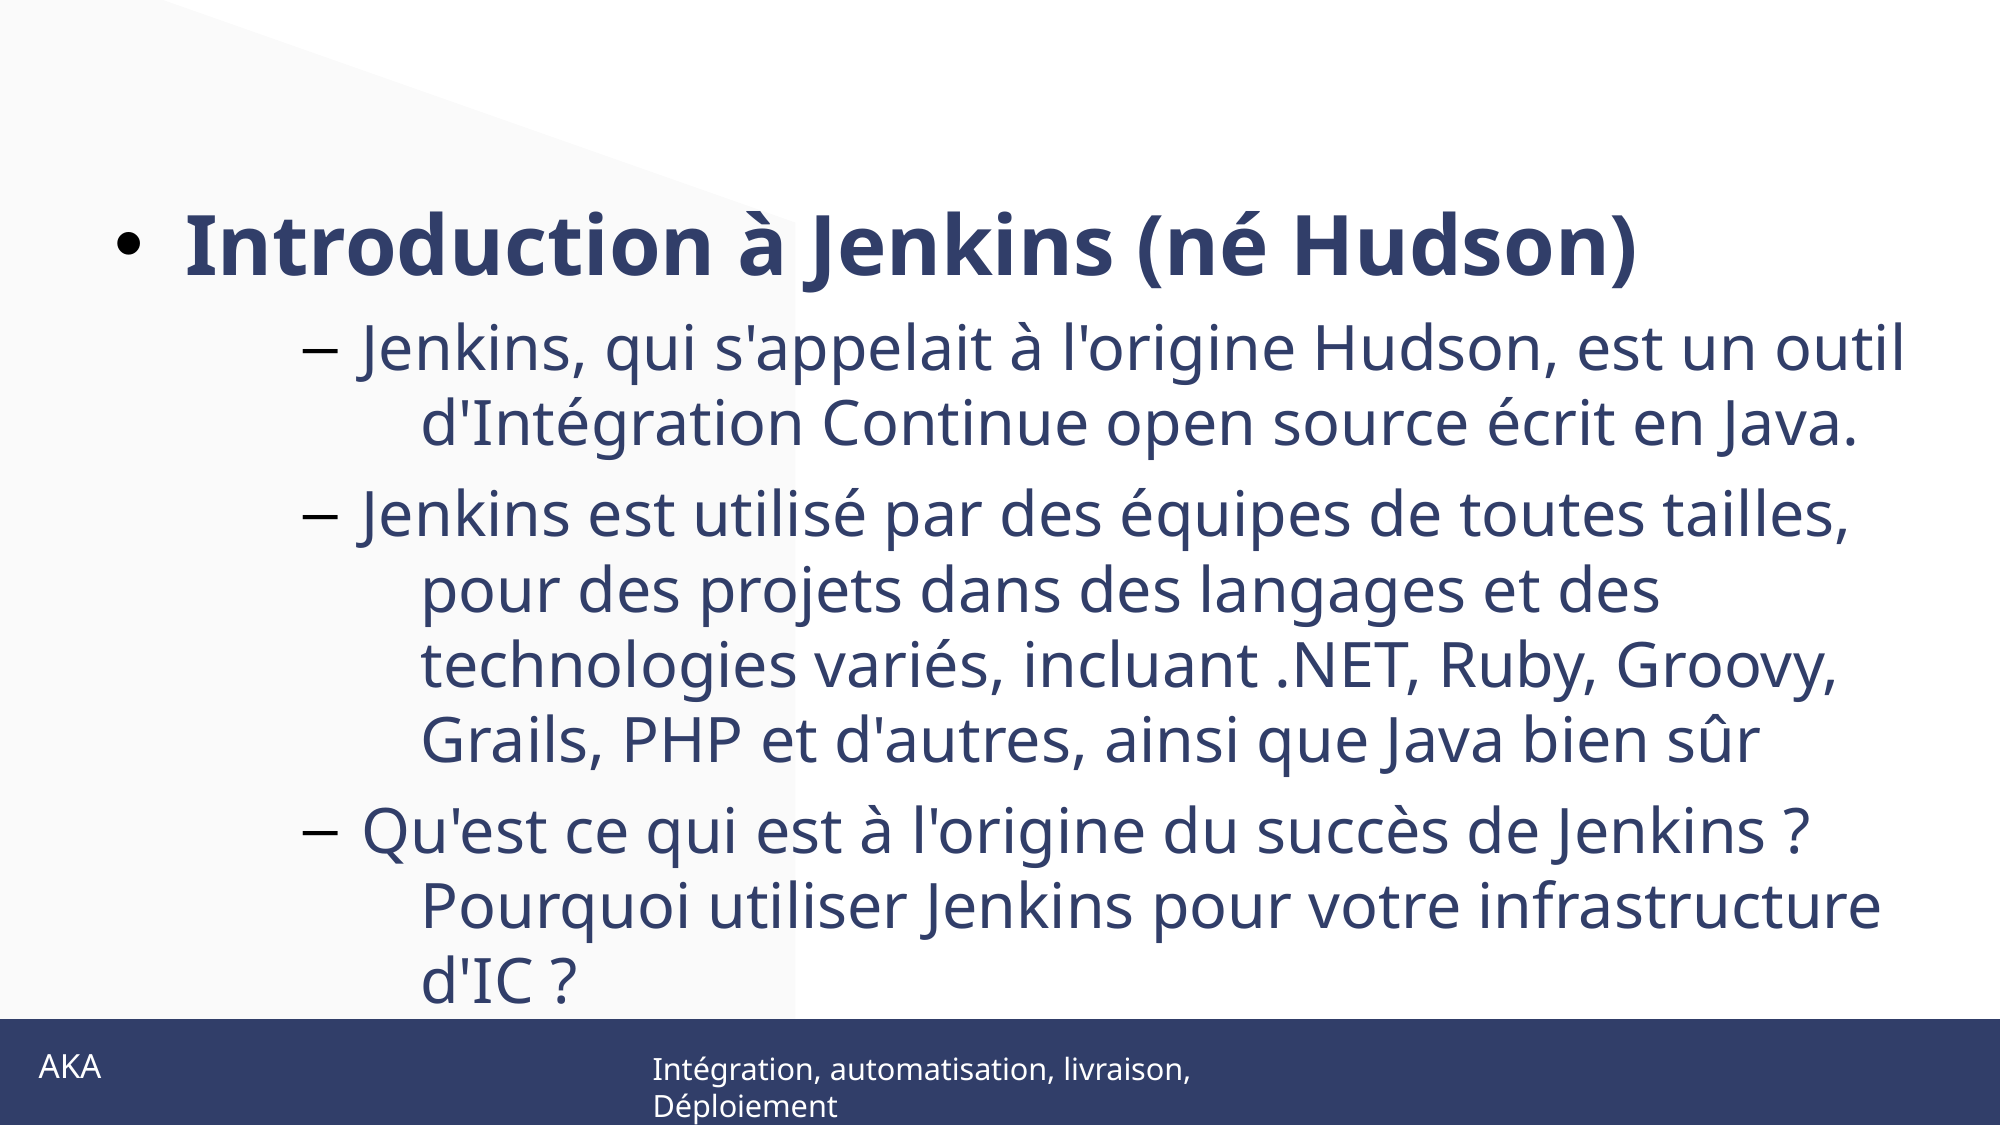

# Introduction à Jenkins (né Hudson)
Jenkins, qui s'appelait à l'origine Hudson, est un outil d'Intégration Continue open source écrit en Java.
Jenkins est utilisé par des équipes de toutes tailles, pour des projets dans des langages et des technologies variés, incluant .NET, Ruby, Groovy, Grails, PHP et d'autres, ainsi que Java bien sûr
Qu'est ce qui est à l'origine du succès de Jenkins ? Pourquoi utiliser Jenkins pour votre infrastructure d'IC ?